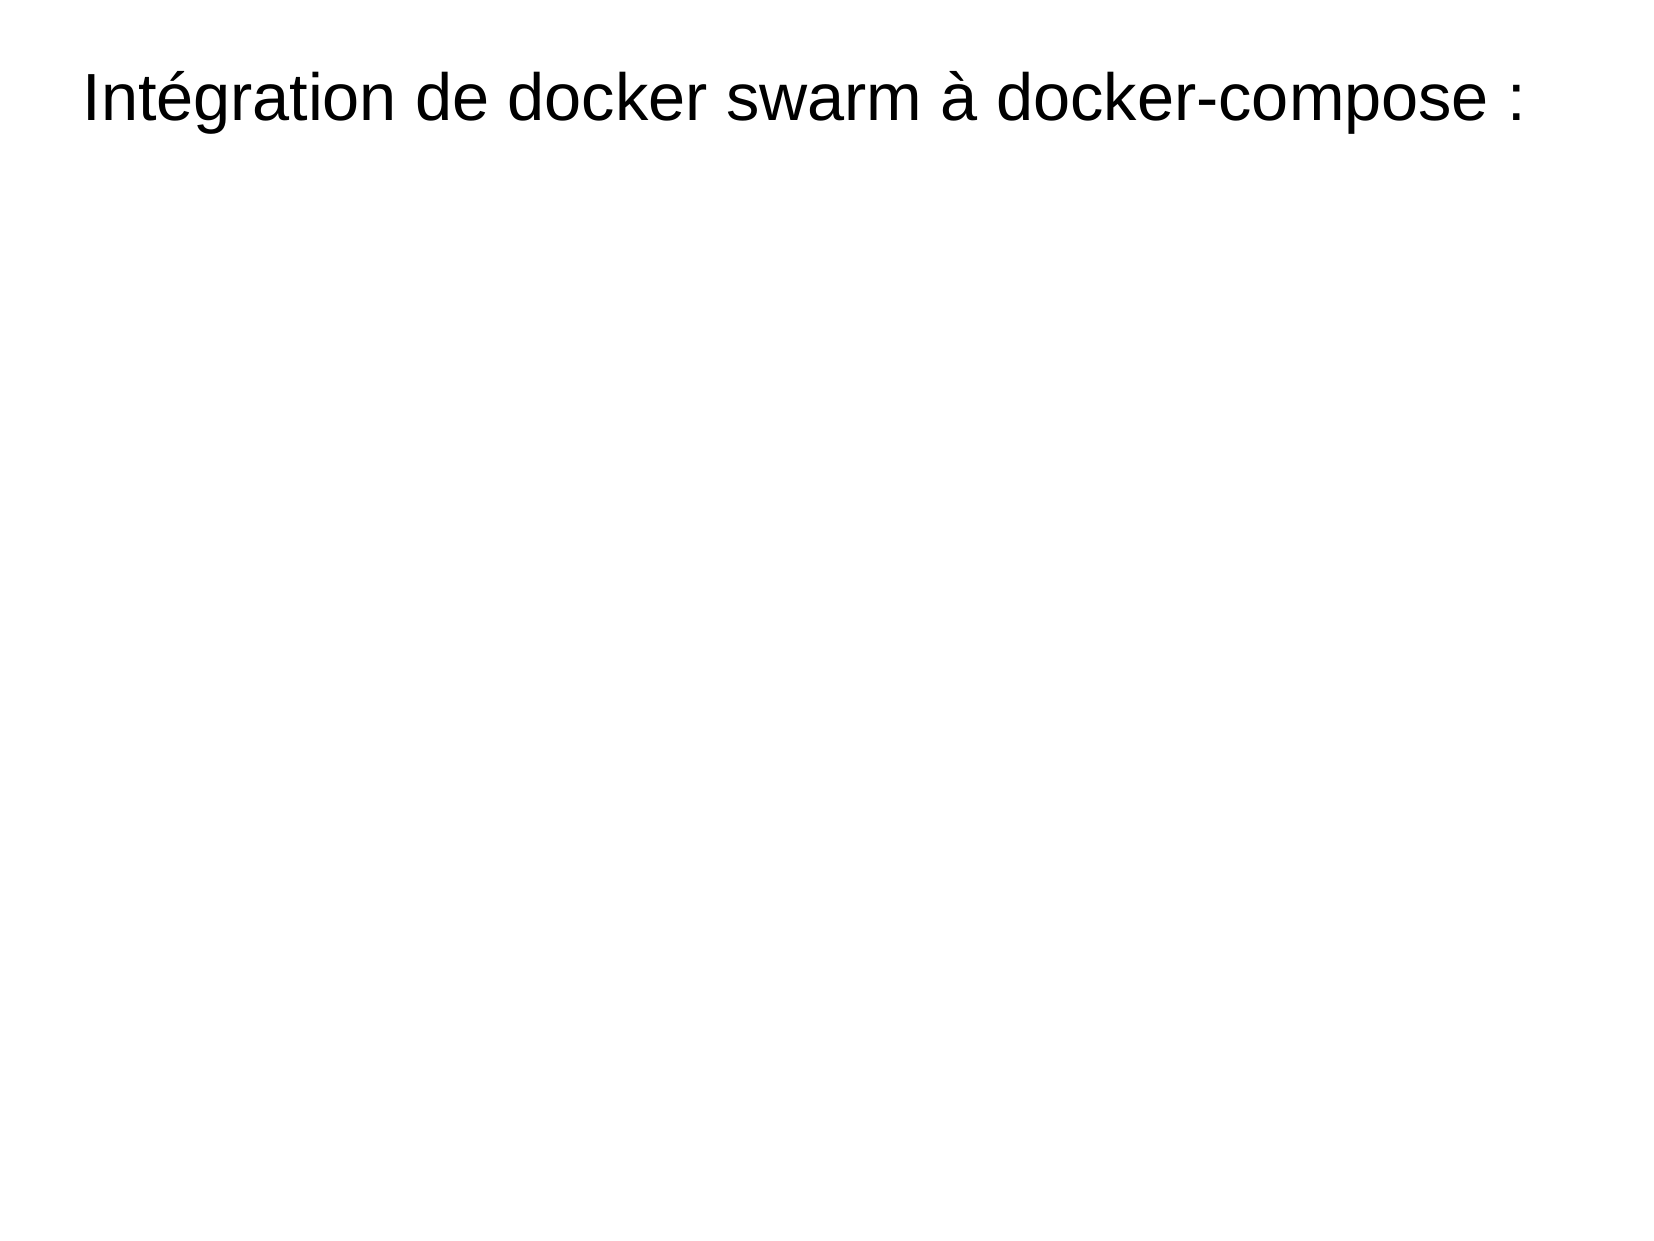

# Intégration de docker swarm à docker-compose :